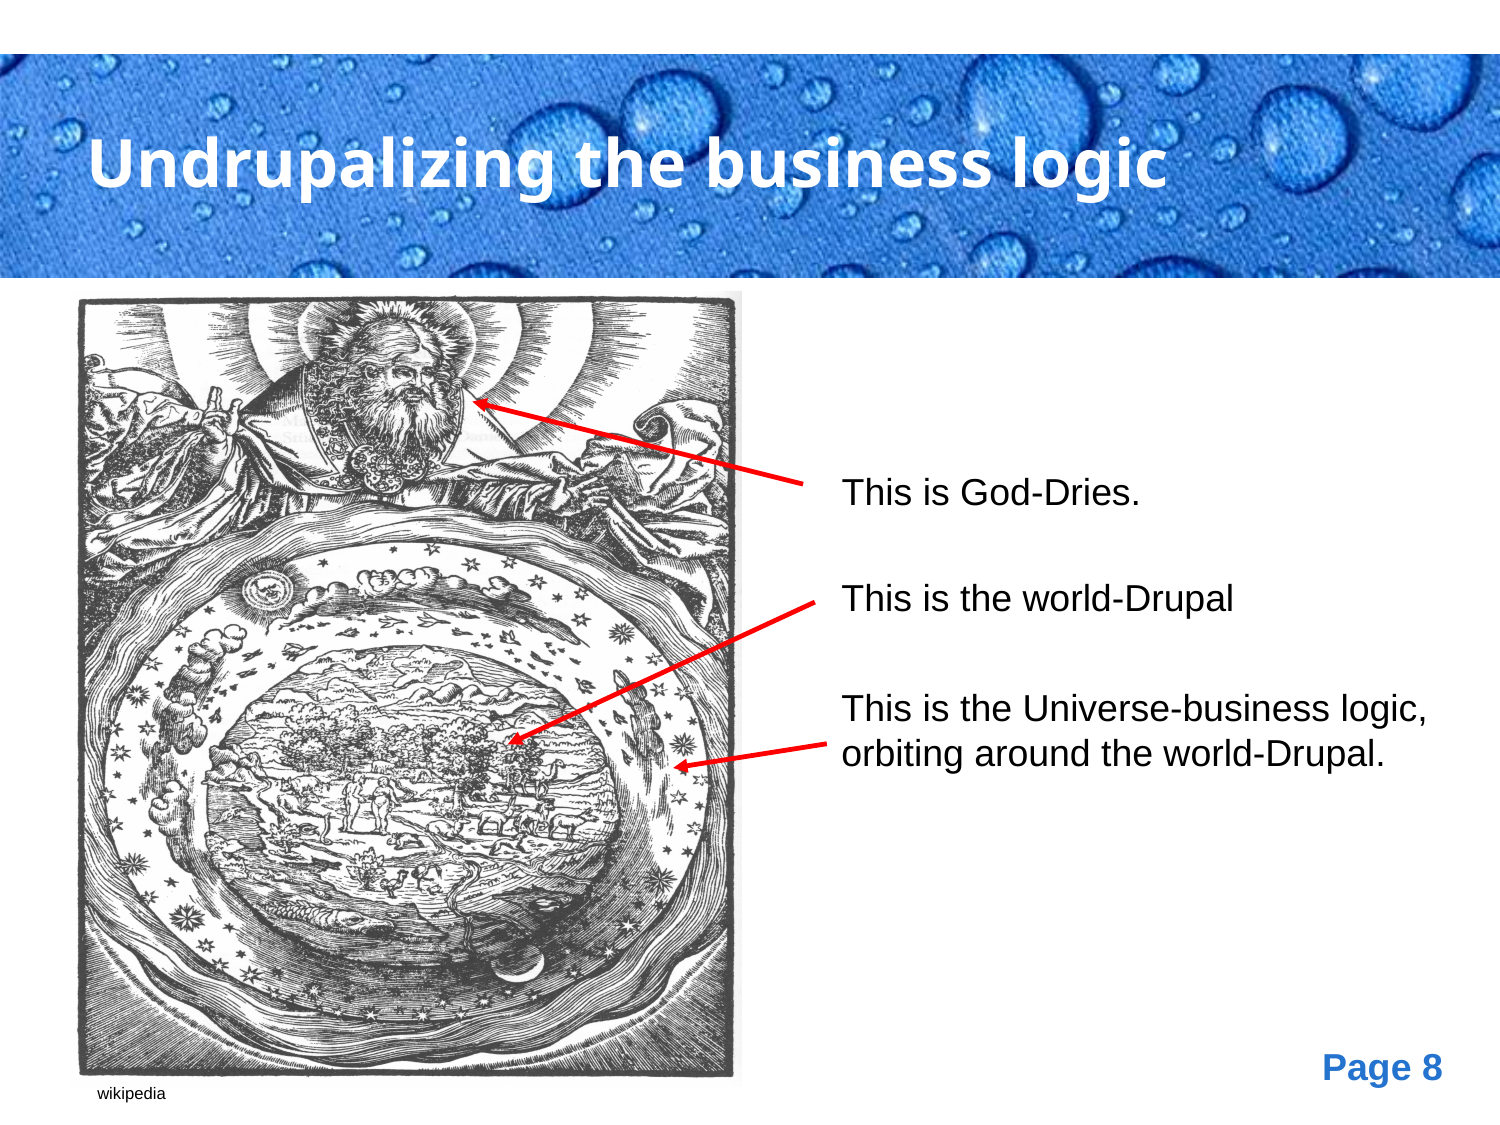

Undrupalizing the business logic
This is God-Dries.
This is the world-Drupal
This is the Universe-business logic, orbiting around the world-Drupal.
wikipedia